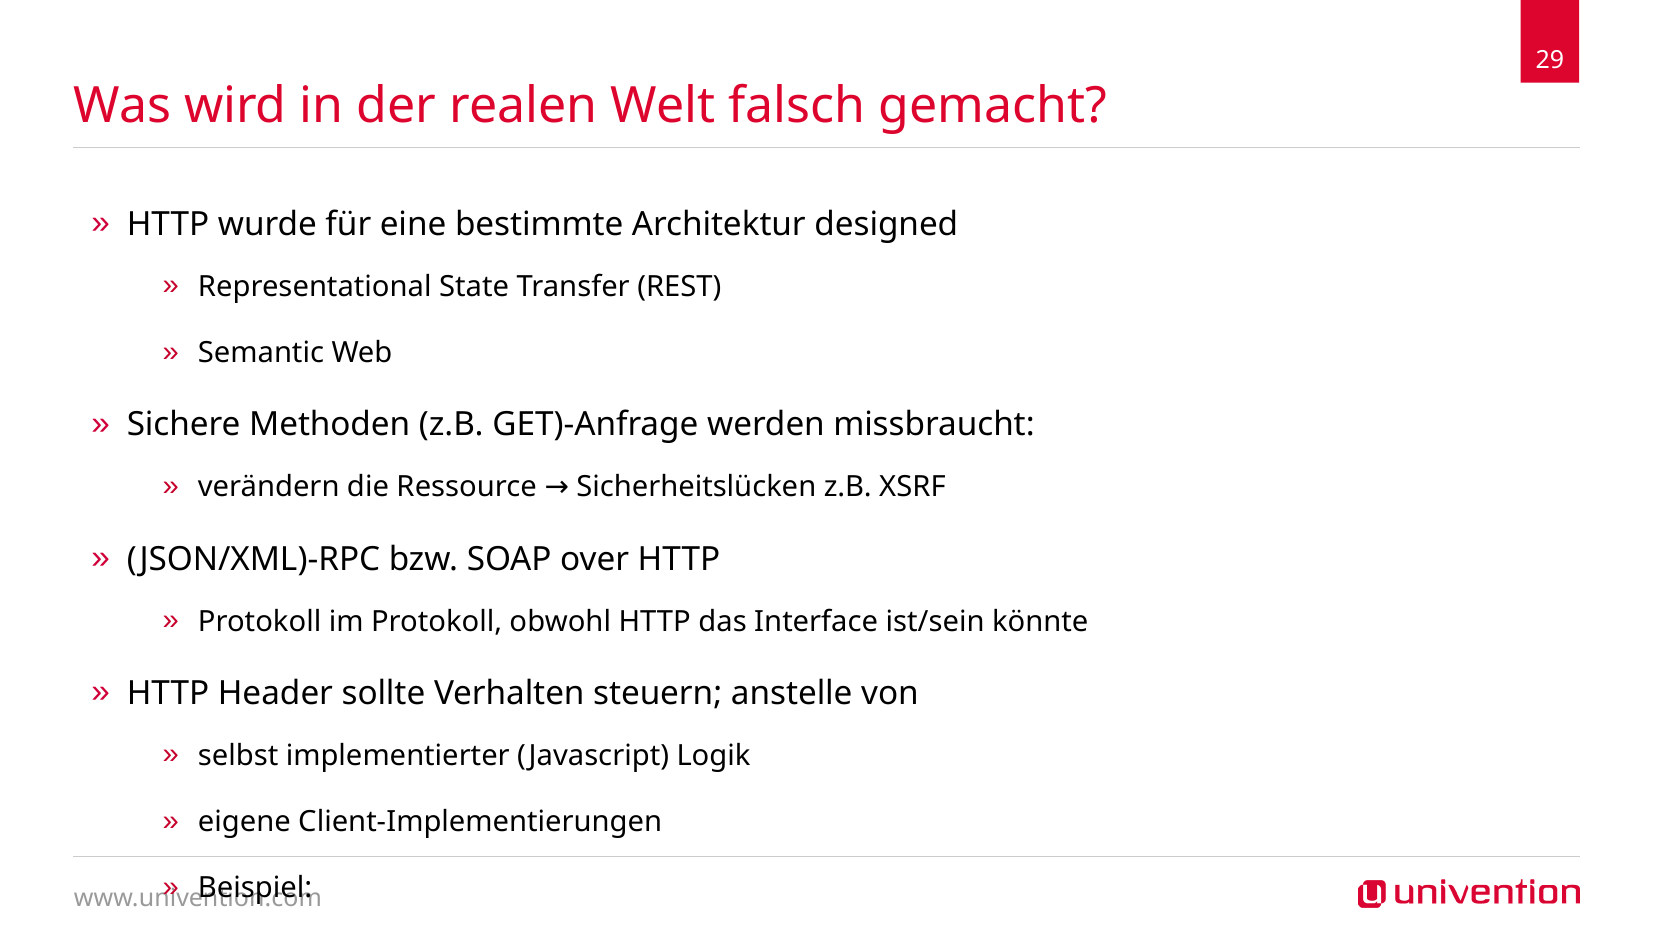

# Was wird in der realen Welt falsch gemacht?
HTTP wurde für eine bestimmte Architektur designed
Representational State Transfer (REST)
Semantic Web
Sichere Methoden (z.B. GET)-Anfrage werden missbraucht:
verändern die Ressource → Sicherheitslücken z.B. XSRF
(JSON/XML)-RPC bzw. SOAP over HTTP
Protokoll im Protokoll, obwohl HTTP das Interface ist/sein könnte
HTTP Header sollte Verhalten steuern; anstelle von
selbst implementierter (Javascript) Logik
eigene Client-Implementierungen
Beispiel:
Spracheinstellungen, Authentifizierung, ...